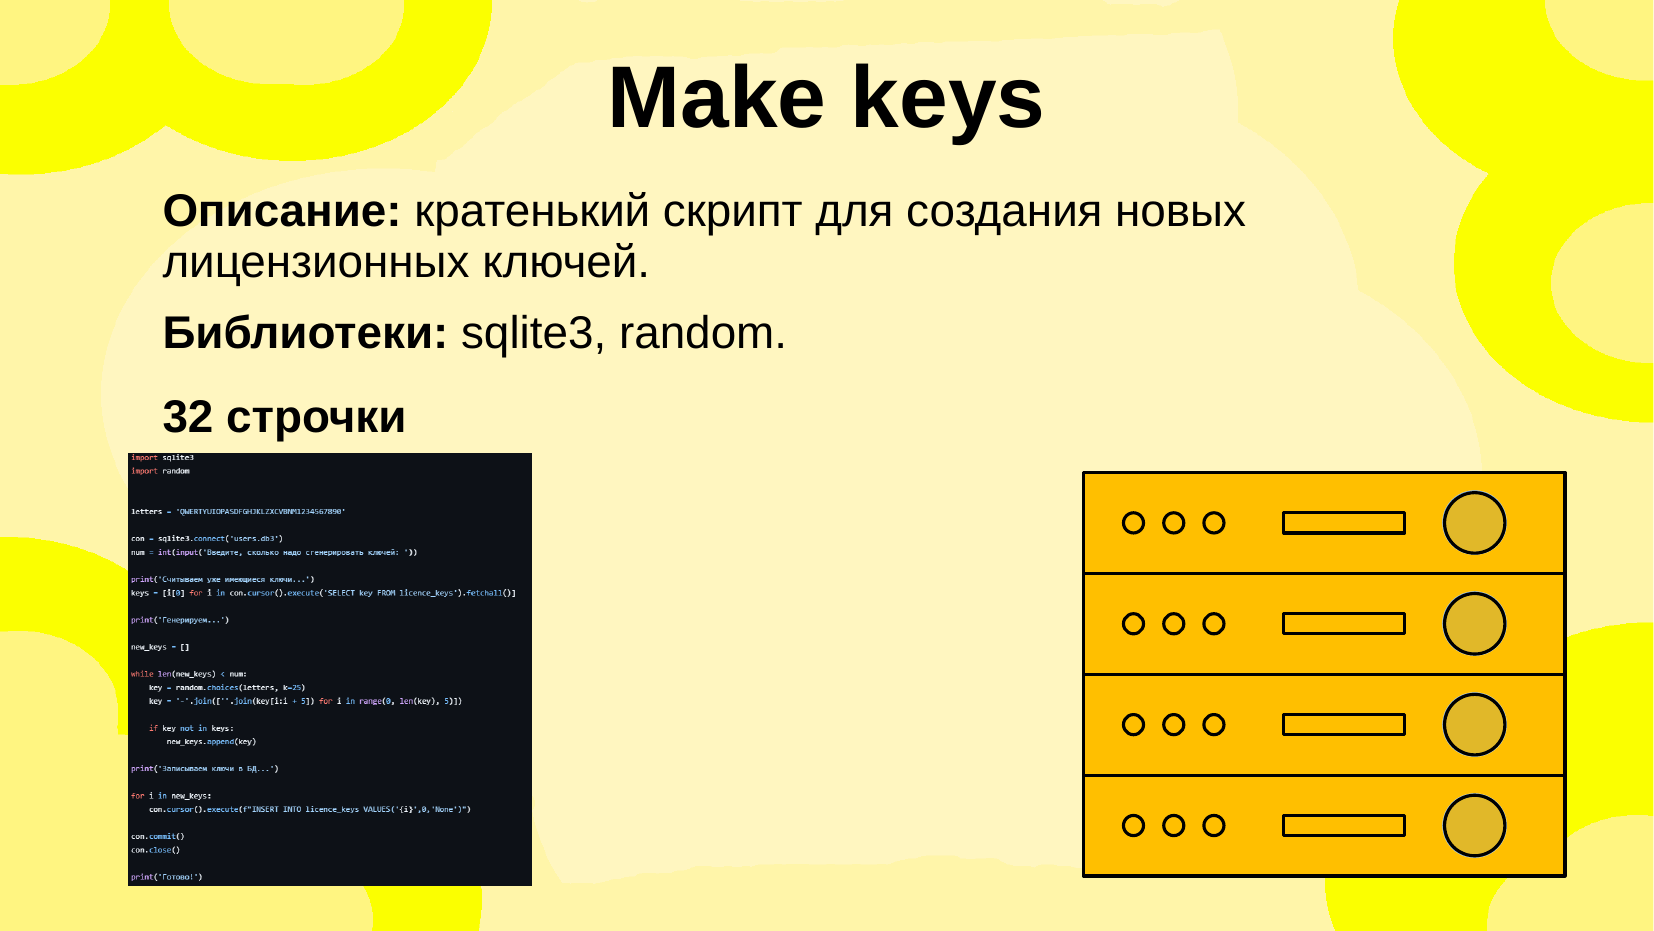

Make keys
Описание: кратенький скрипт для создания новых лицензионных ключей.
Библиотеки: sqlite3, random.
32 строчки